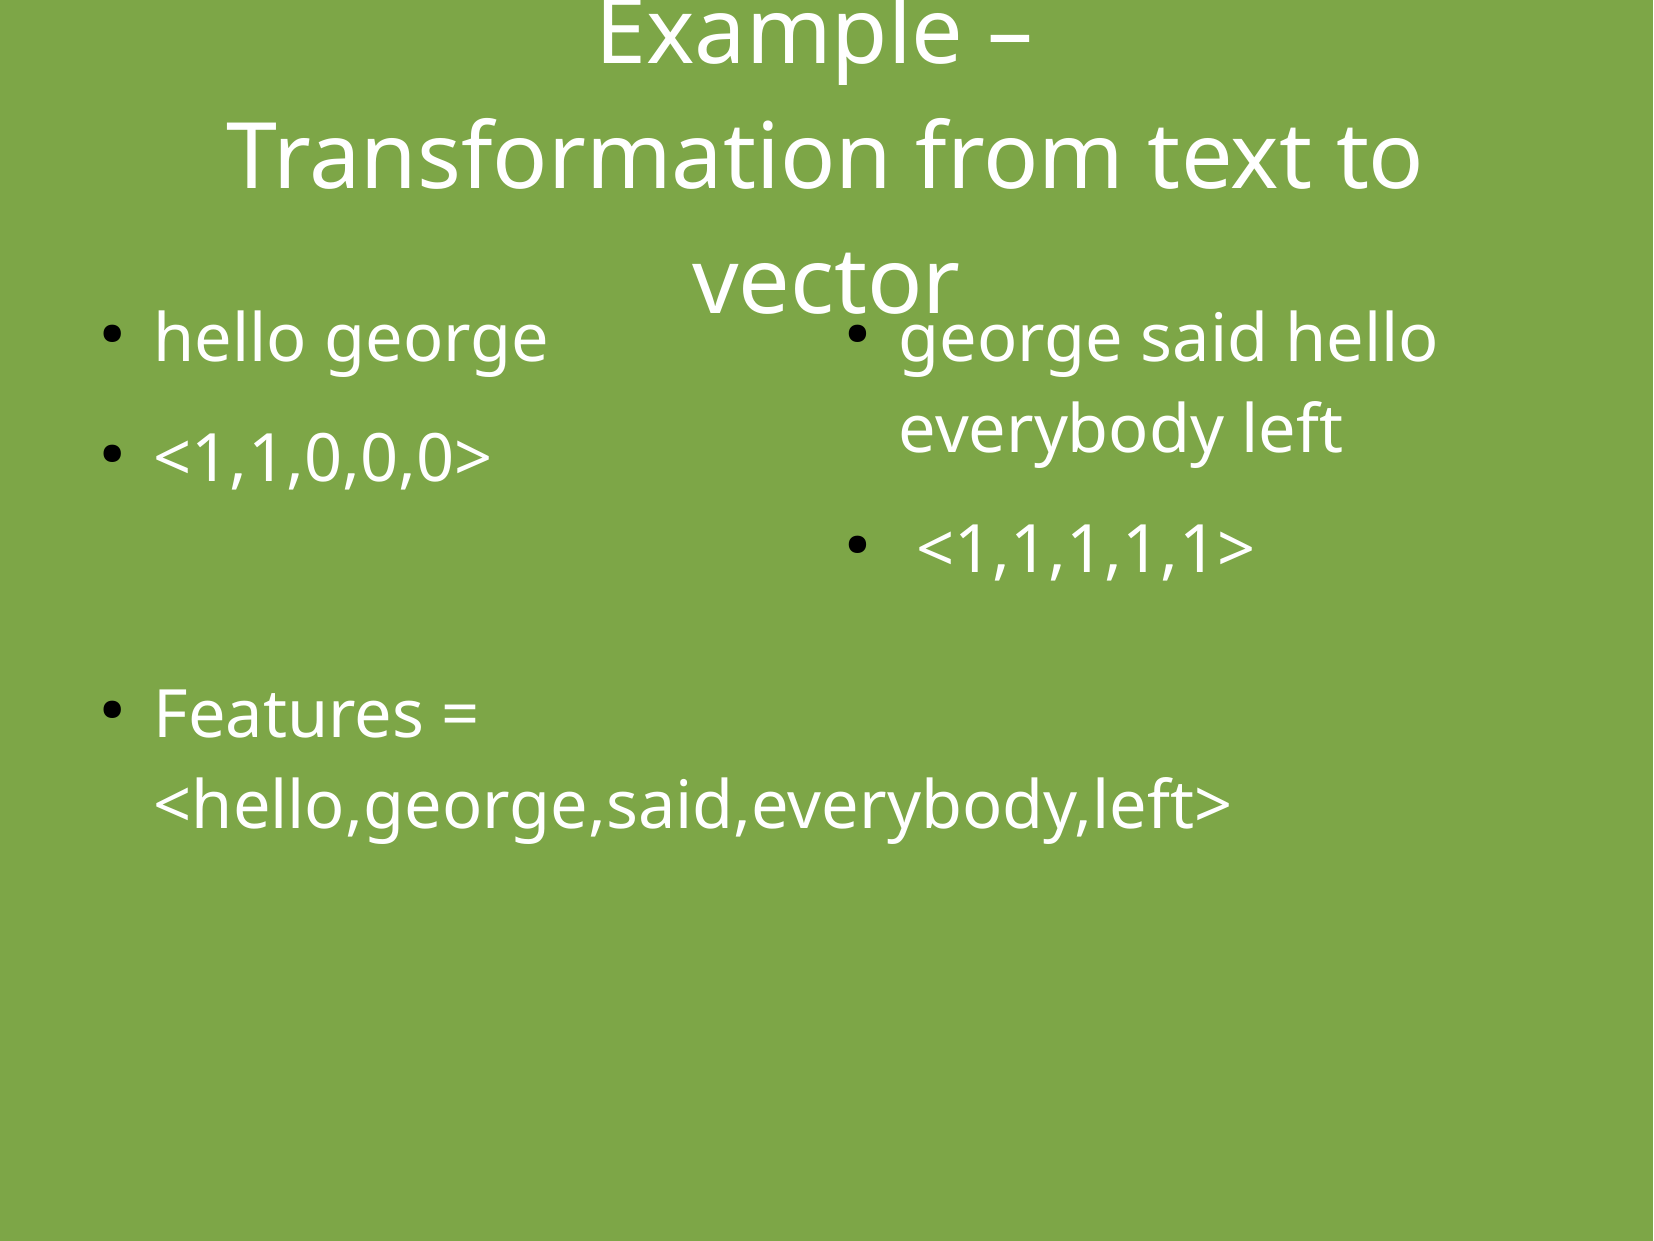

# Example – Transformation from text to vector
hello george
<1,1,0,0,0>
george said hello everybody left
 <1,1,1,1,1>
Features = <hello,george,said,everybody,left>